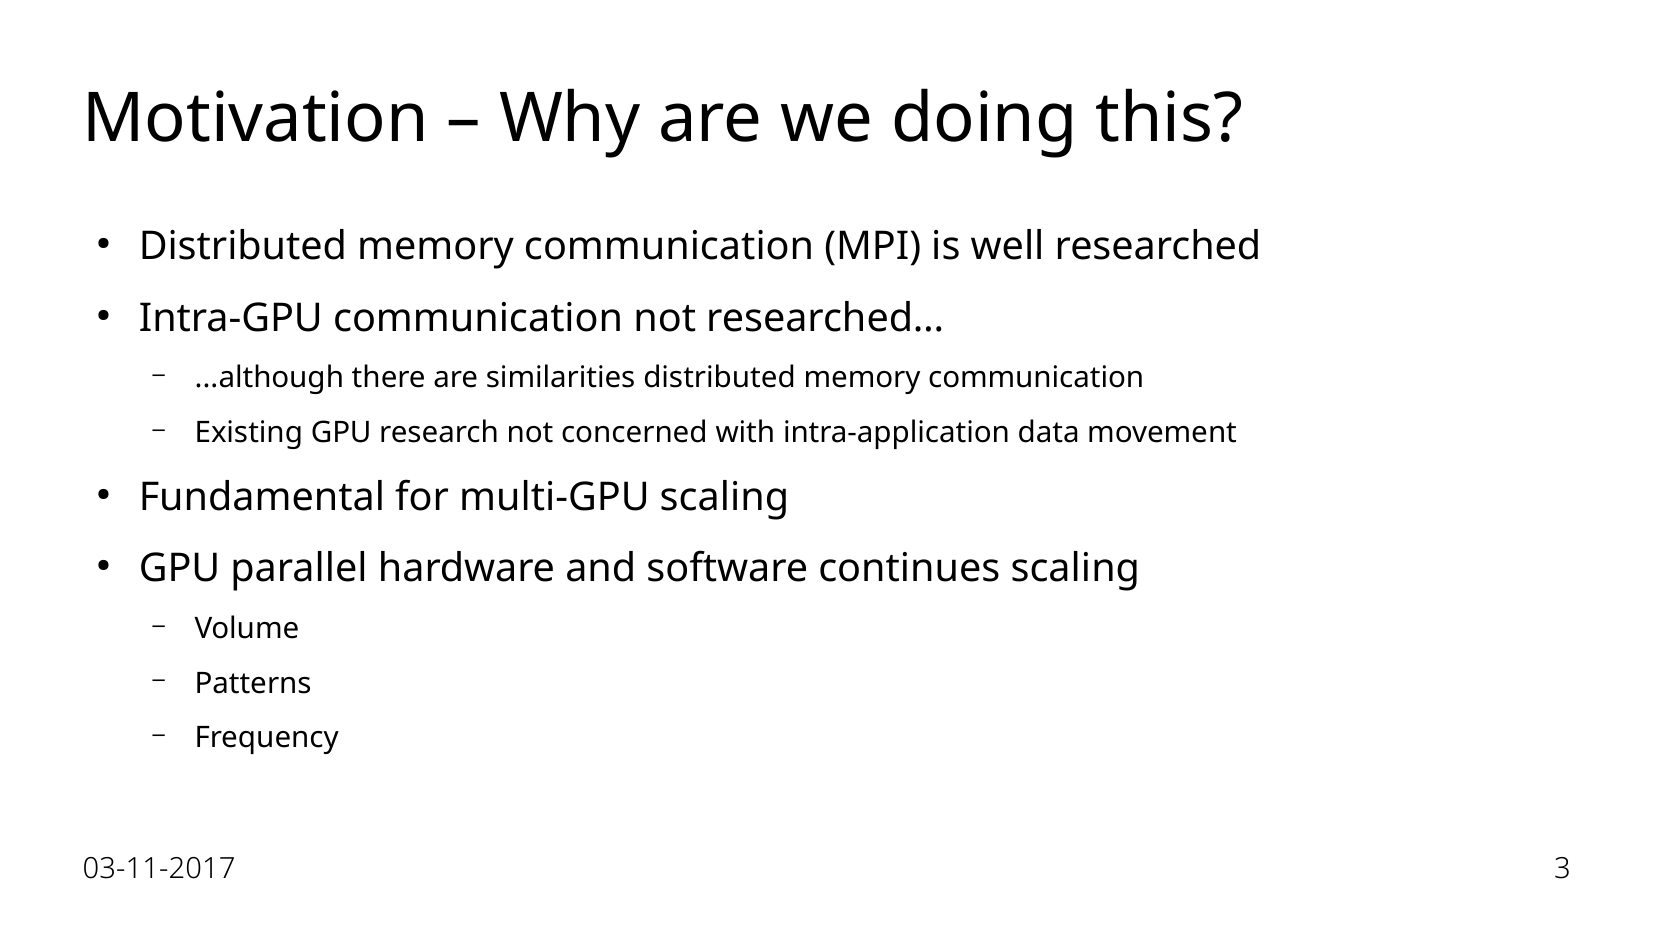

# Motivation – Why are we doing this?
Distributed memory communication (MPI) is well researched
Intra-GPU communication not researched…
...although there are similarities distributed memory communication
Existing GPU research not concerned with intra-application data movement
Fundamental for multi-GPU scaling
GPU parallel hardware and software continues scaling
Volume
Patterns
Frequency
03-11-2017
3